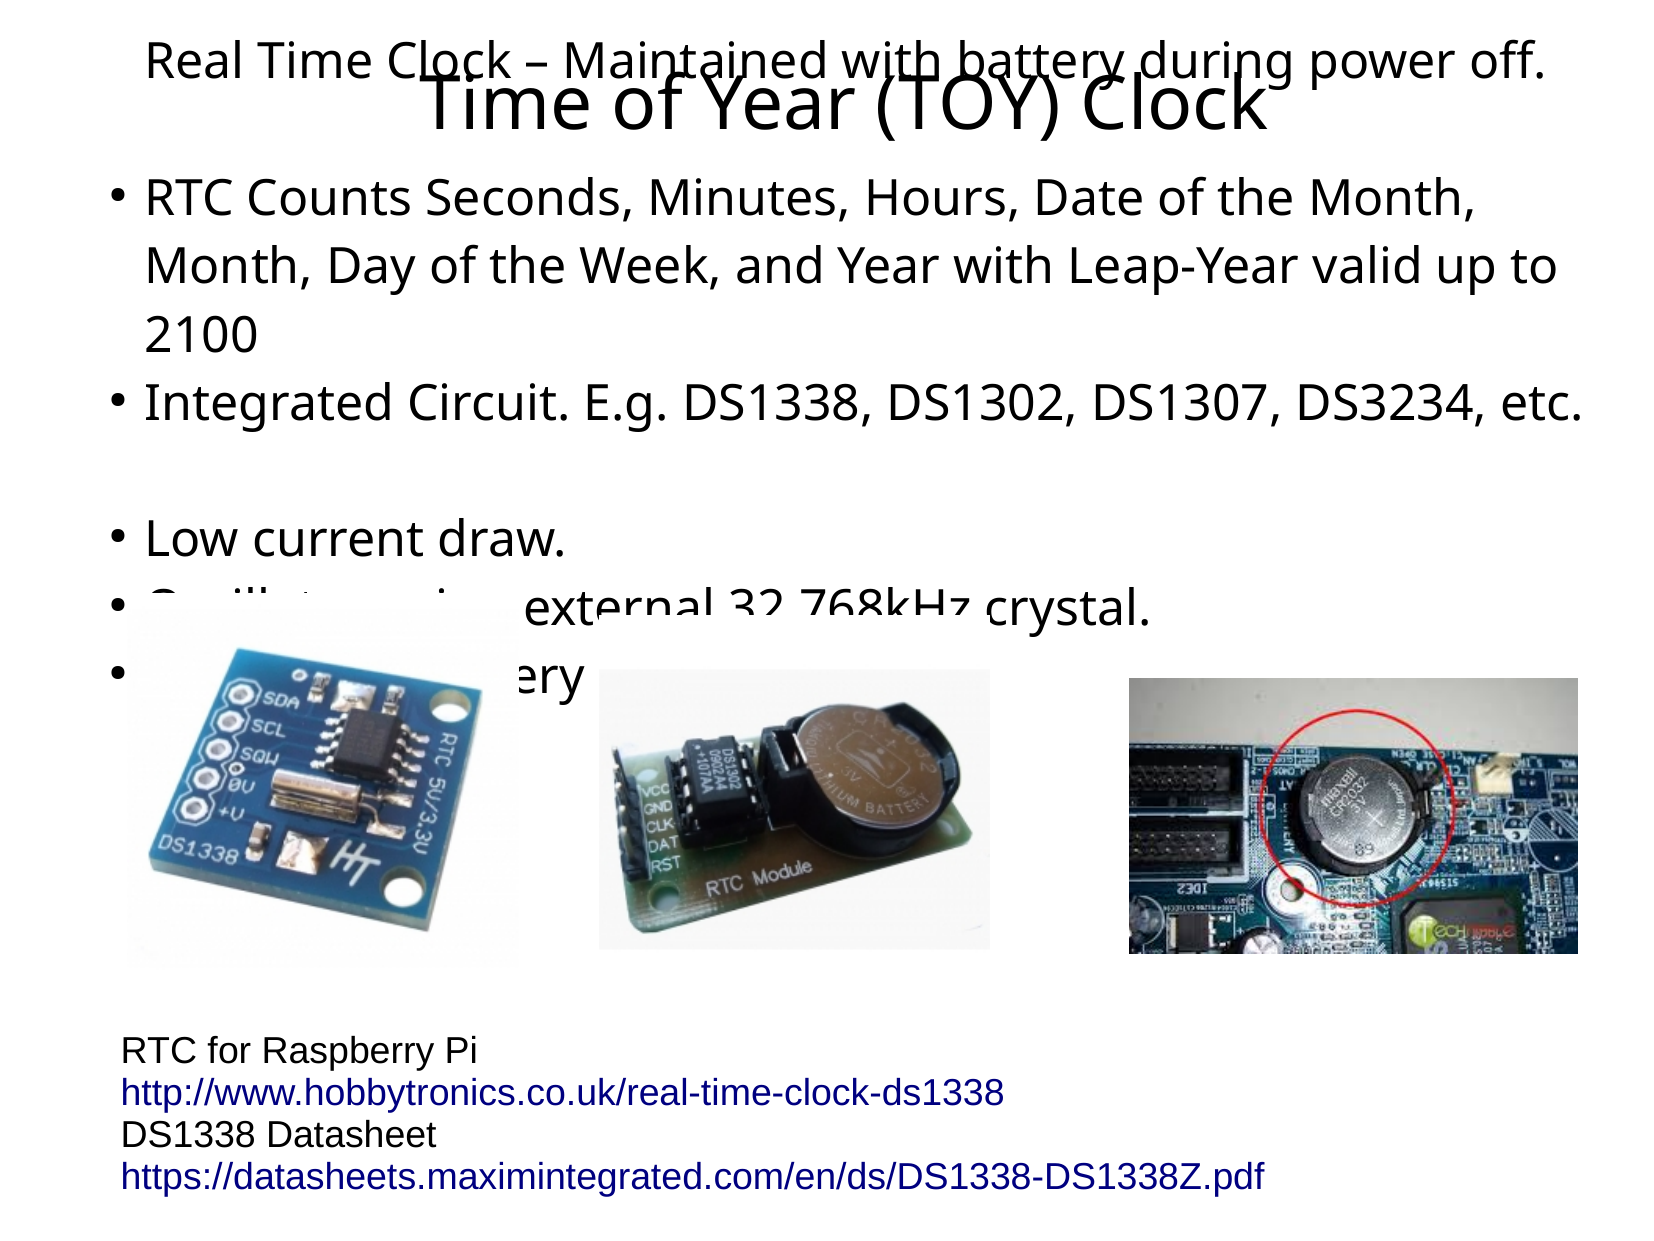

Real Time Clock – Maintained with battery during power off.
RTC Counts Seconds, Minutes, Hours, Date of the Month, Month, Day of the Week, and Year with Leap-Year valid up to 2100
Integrated Circuit. E.g. DS1338, DS1302, DS1307, DS3234, etc.
Low current draw.
Oscillator using external 32.768kHz crystal.
PC’s typical battery 2032
# Time of Year (TOY) Clock
RTC for Raspberry Pi
http://www.hobbytronics.co.uk/real-time-clock-ds1338
DS1338 Datasheet
https://datasheets.maximintegrated.com/en/ds/DS1338-DS1338Z.pdf